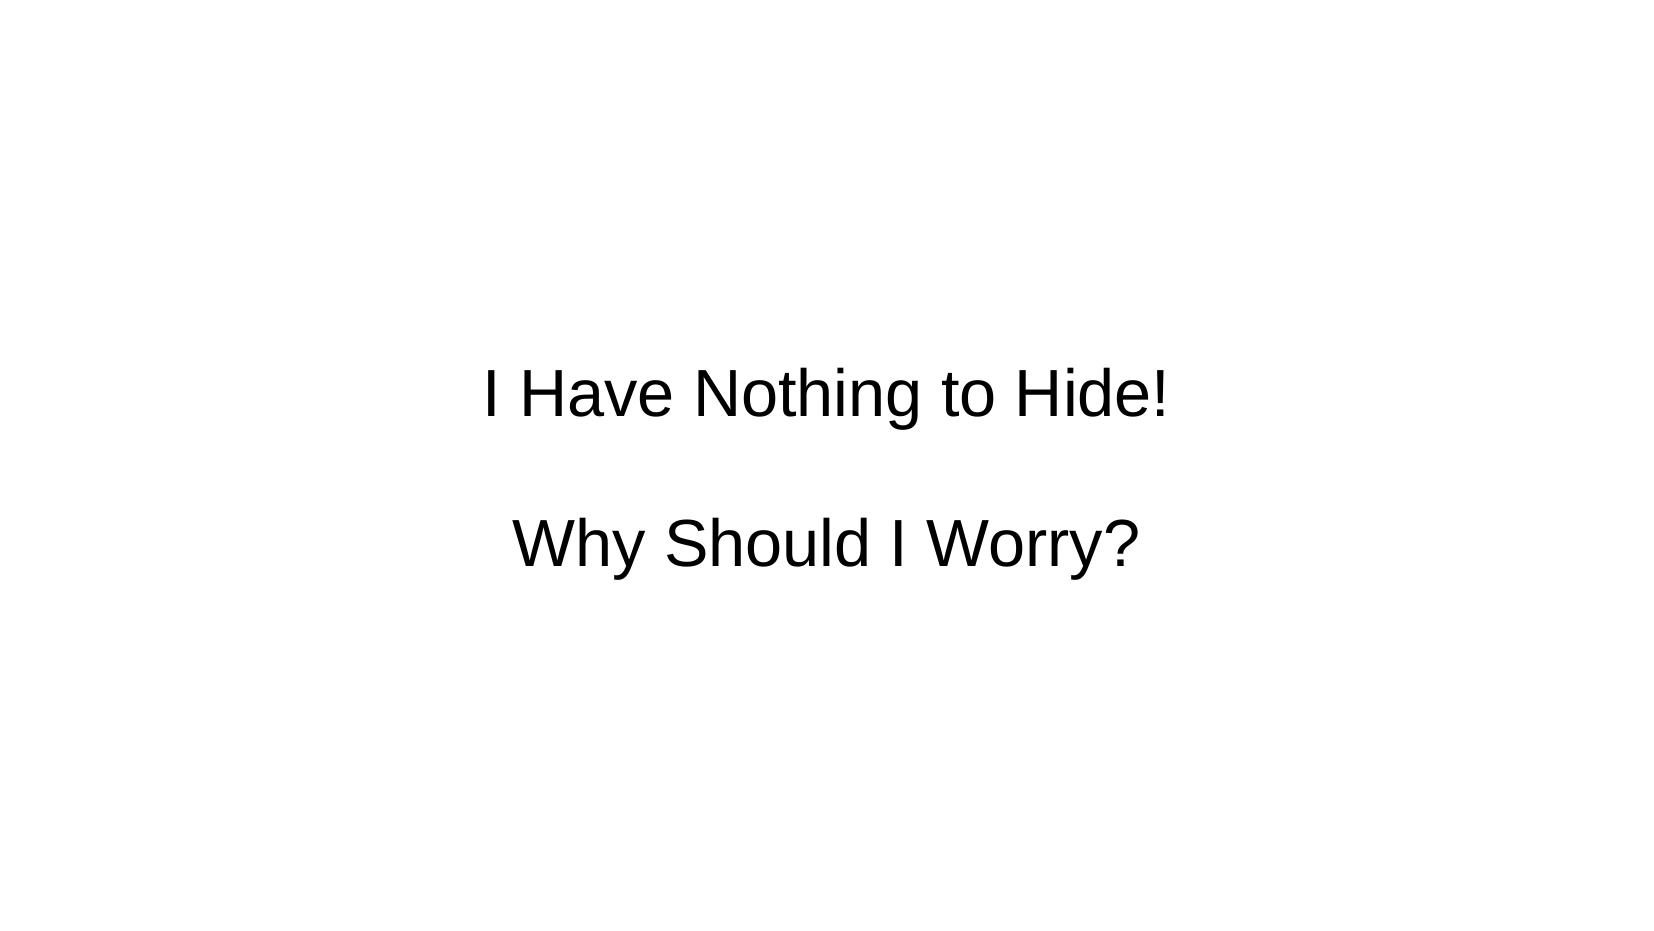

# I Have Nothing to Hide!
Why Should I Worry?